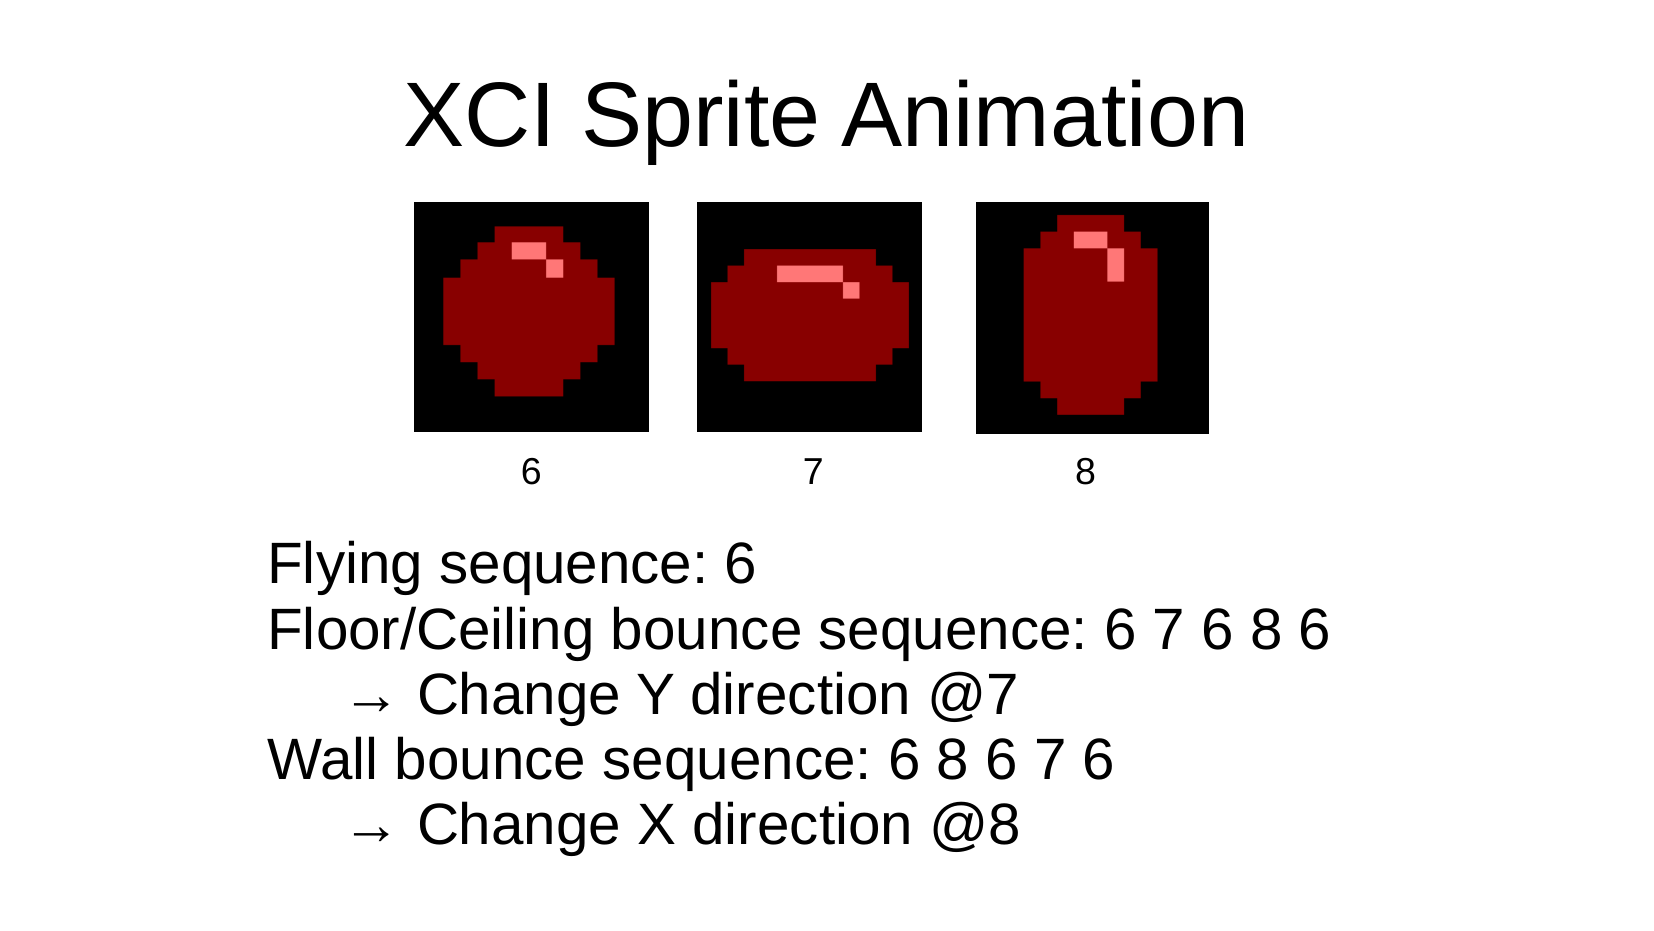

# XCI Sprite Animation
6 7 8
Flying sequence: 6
Floor/Ceiling bounce sequence: 6 7 6 8 6
	→ Change Y direction @7
Wall bounce sequence: 6 8 6 7 6
	→ Change X direction @8